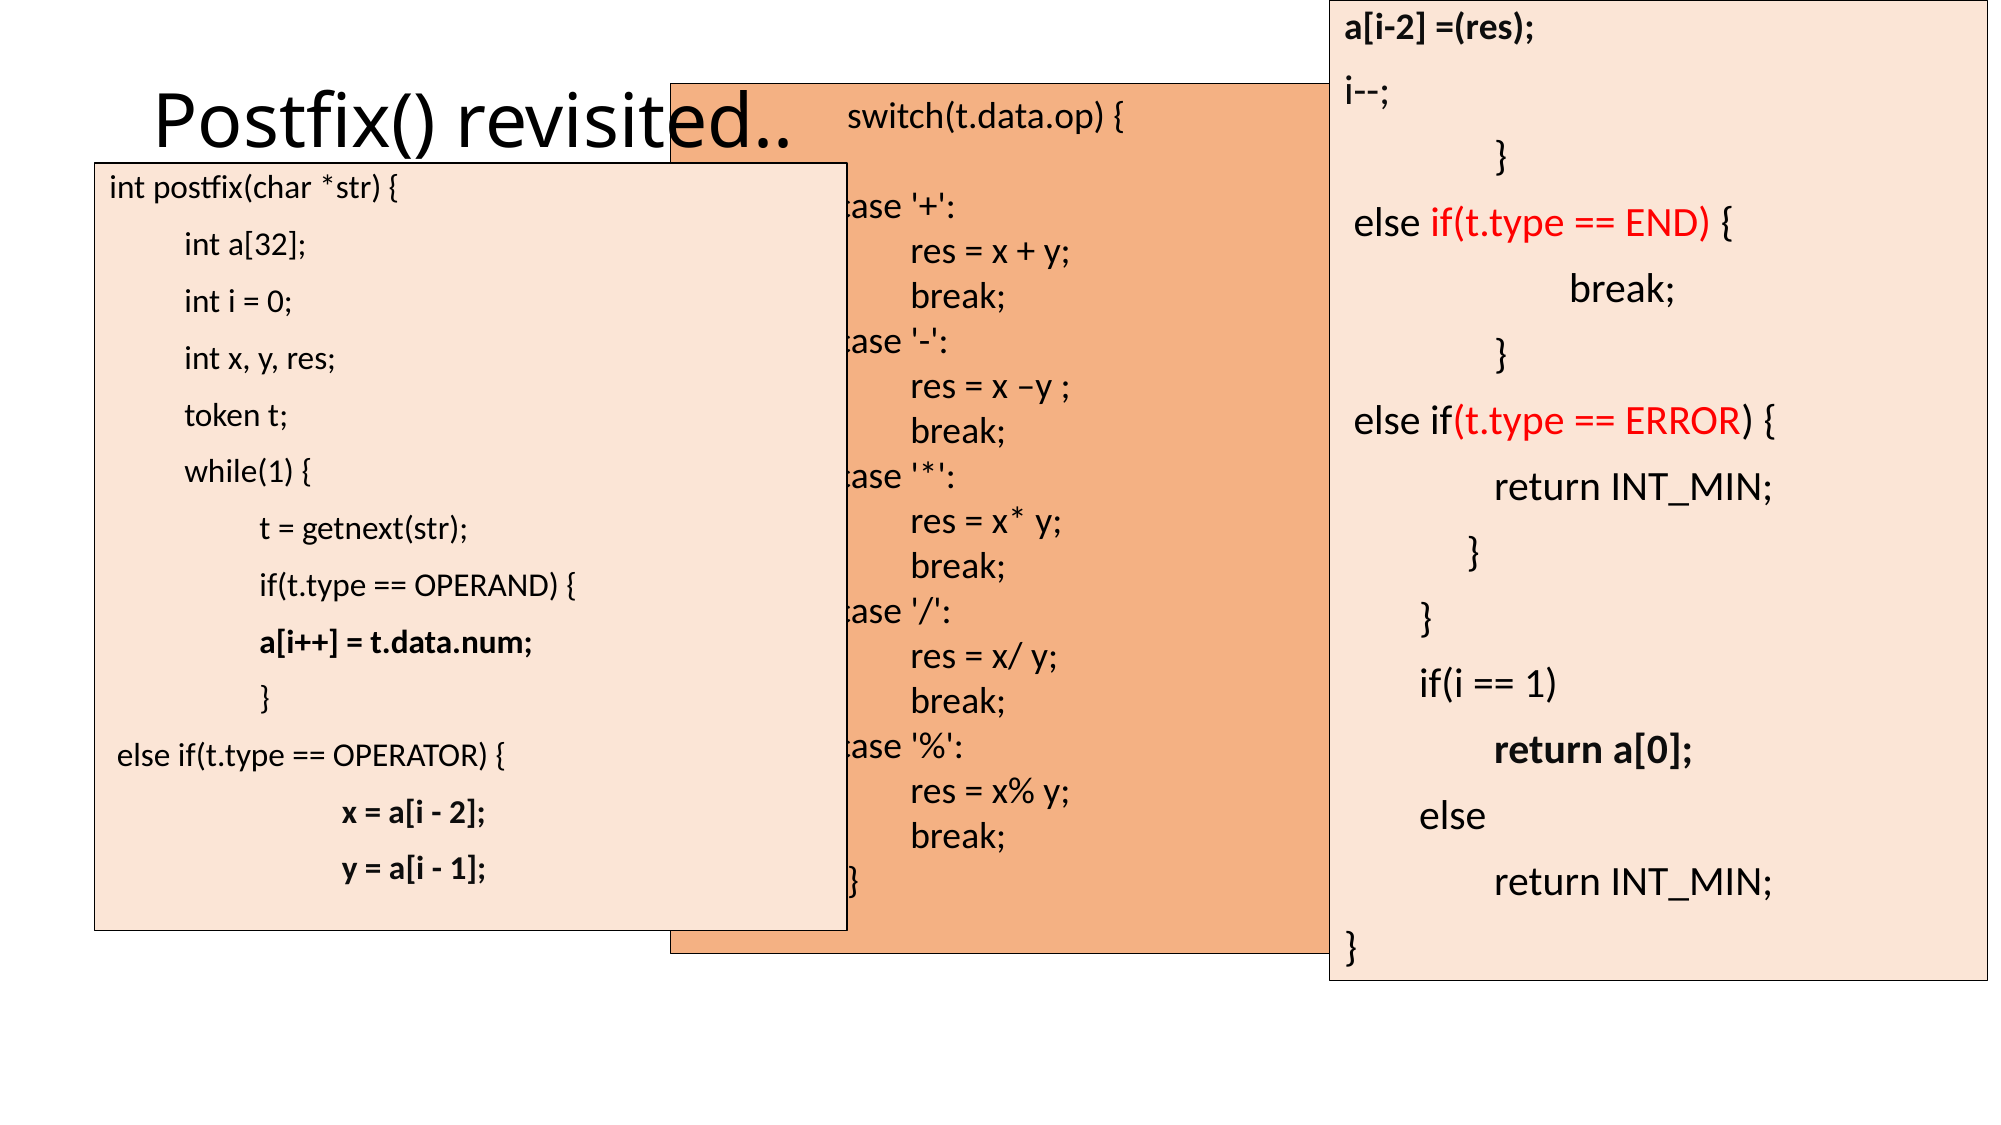

a[i-2] =(res);
i--;
		}
 else if(t.type == END) {
			break;
		}
 else if(t.type == ERROR) {
		return INT_MIN;
	 }
	}
	if(i == 1)
		return a[0];
	else
		return INT_MIN;
}
# Postfix() revisited..
 switch(t.data.op) {
		case '+':
			res = x + y;
			break;
		case '-':
			res = x –y ;
			break;
		case '*':
			res = x* y;
			break;
		case '/':
			res = x/ y;
			break;
		case '%':
			res = x% y;
			break;
 }
int postfix(char *str) {
	int a[32];
	int i = 0;
	int x, y, res;
	token t;
	while(1) {
		t = getnext(str);
		if(t.type == OPERAND) {
		a[i++] = t.data.num;
		}
 else if(t.type == OPERATOR) {
 x = a[i - 2];
 y = a[i - 1];